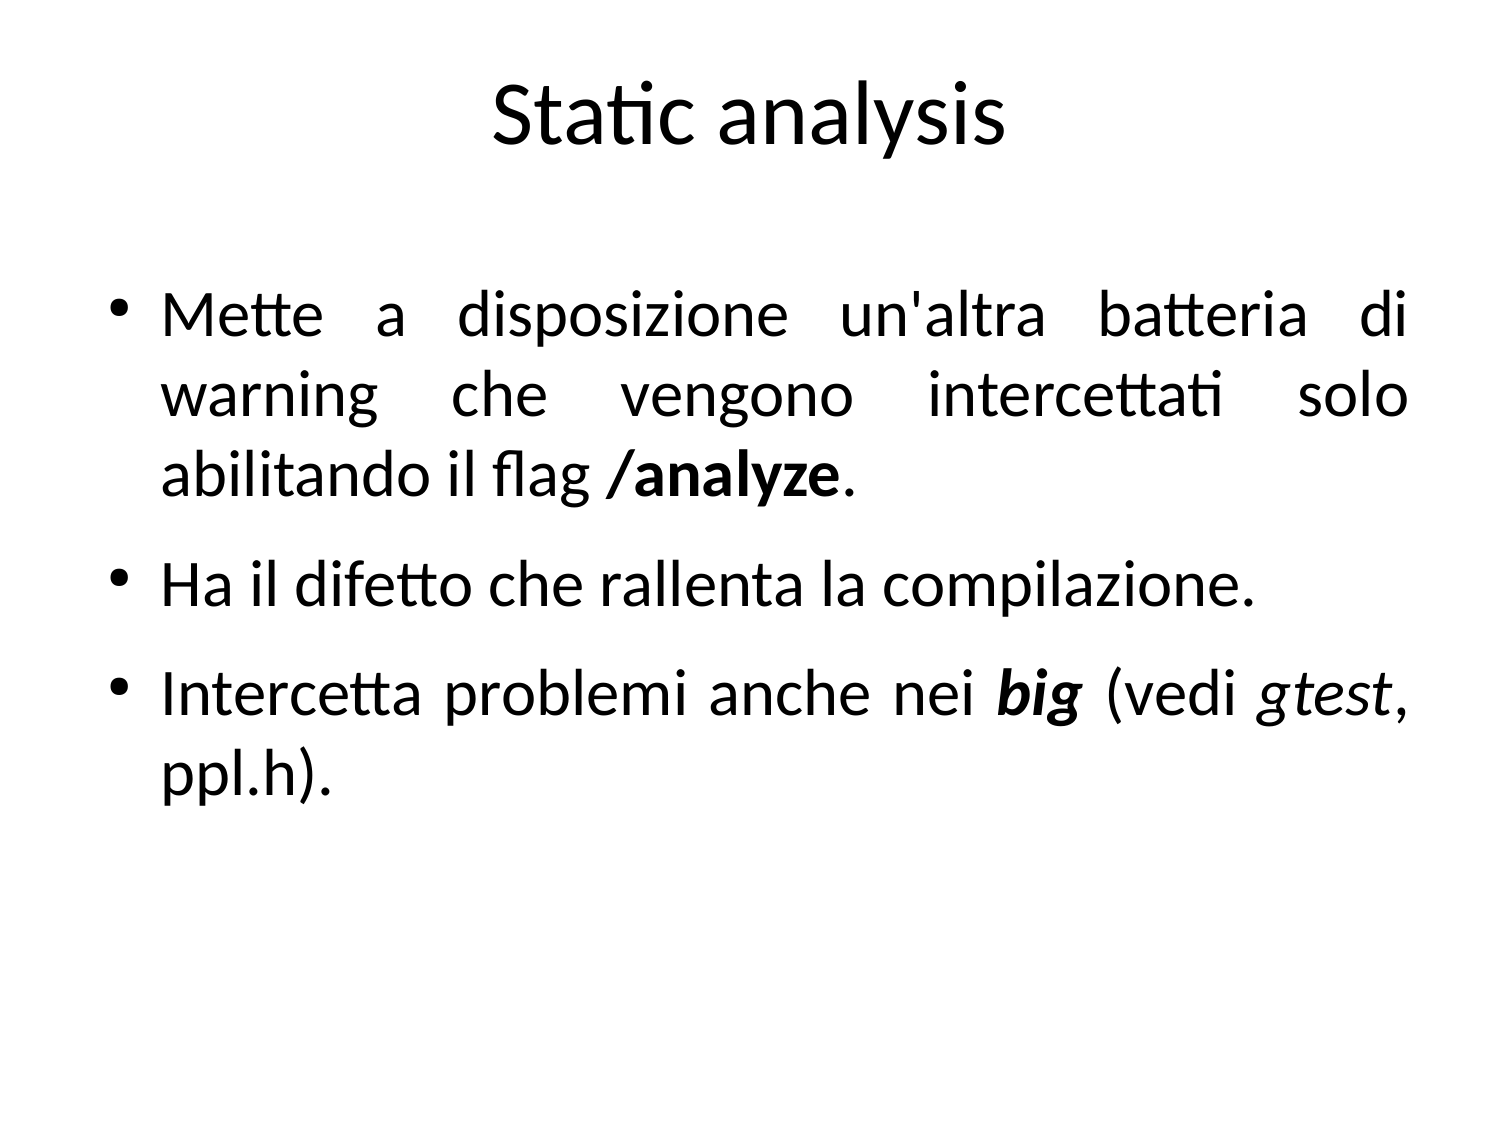

# Static analysis
Mette a disposizione un'altra batteria di warning che vengono intercettati solo abilitando il flag /analyze.
Ha il difetto che rallenta la compilazione.
Intercetta problemi anche nei big (vedi gtest, ppl.h).